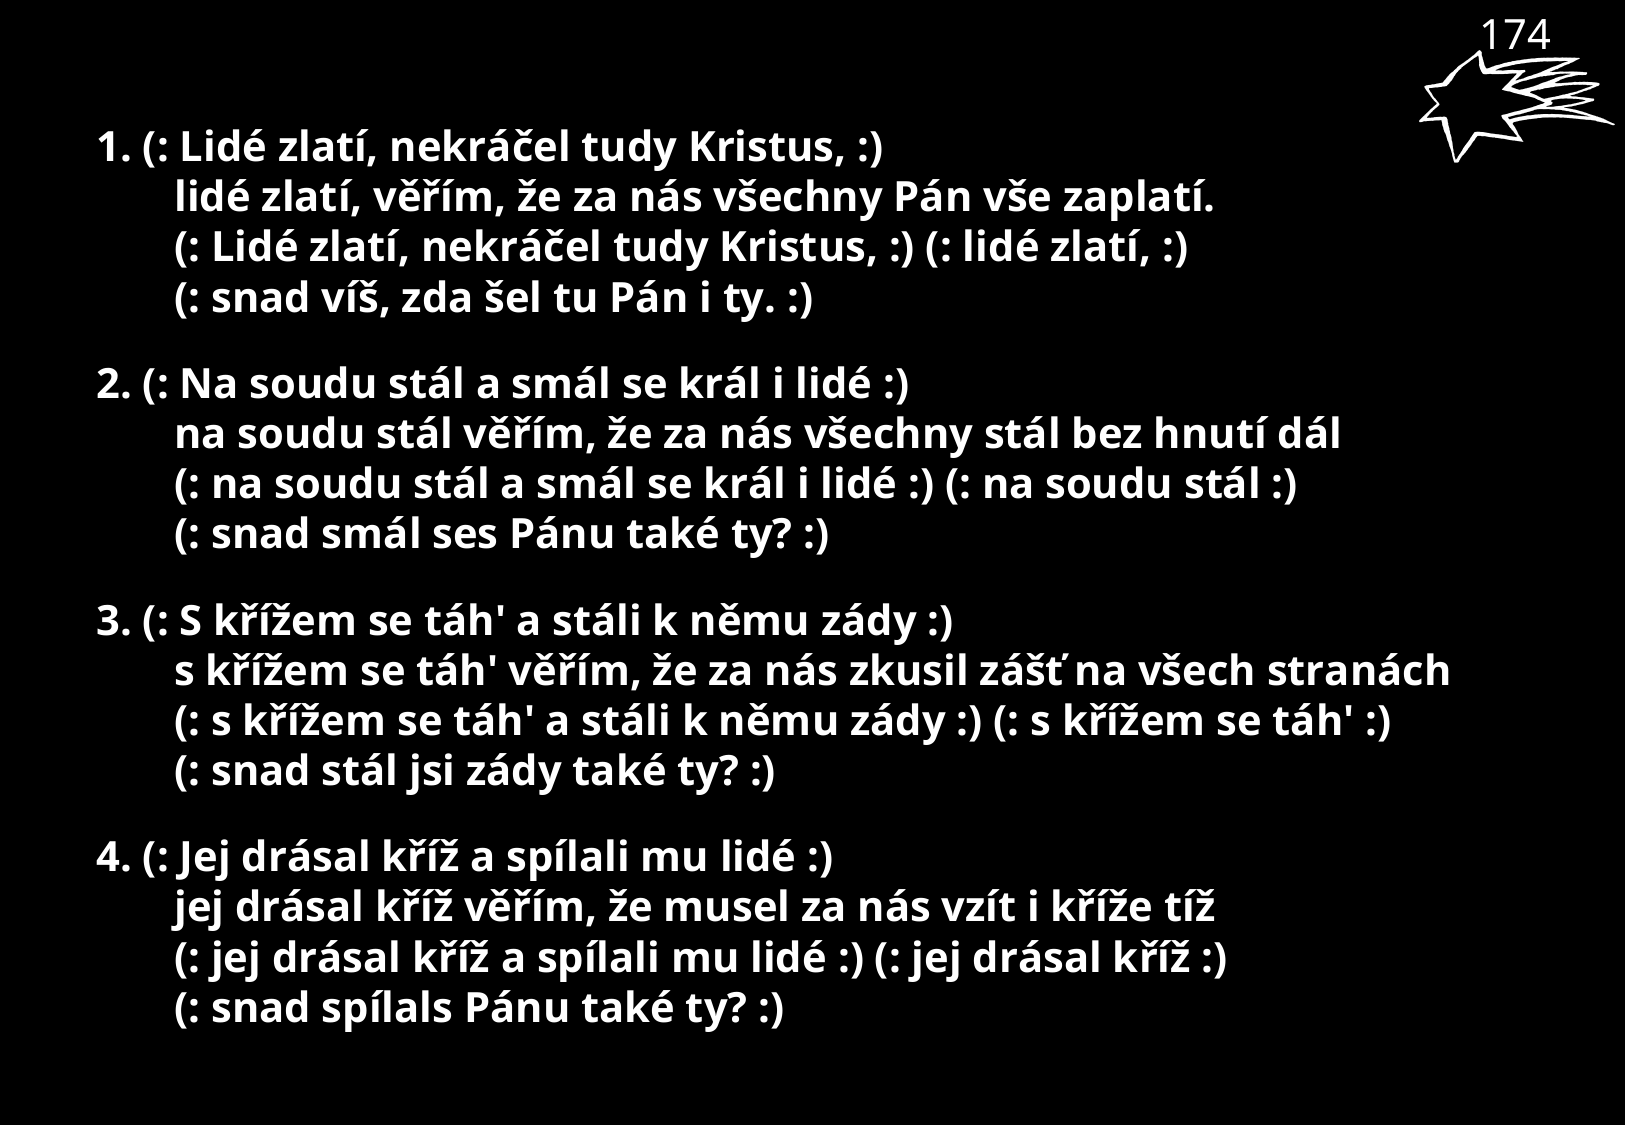

174
# 1. (: Lidé zlatí, nekráčel tudy Kristus, :) lidé zlatí, věřím, že za nás všechny Pán vše zaplatí. (: Lidé zlatí, nekráčel tudy Kristus, :) (: lidé zlatí, :) (: snad víš, zda šel tu Pán i ty. :)
2. (: Na soudu stál a smál se král i lidé :)
na soudu stál věřím, že za nás všechny stál bez hnutí dál
(: na soudu stál a smál se král i lidé :) (: na soudu stál :)
(: snad smál ses Pánu také ty? :)
3. (: S křížem se táh' a stáli k němu zády :)
s křížem se táh' věřím, že za nás zkusil zášť na všech stranách
(: s křížem se táh' a stáli k němu zády :) (: s křížem se táh' :)
(: snad stál jsi zády také ty? :)
4. (: Jej drásal kříž a spílali mu lidé :)
jej drásal kříž věřím, že musel za nás vzít i kříže tíž
(: jej drásal kříž a spílali mu lidé :) (: jej drásal kříž :)
(: snad spílals Pánu také ty? :)